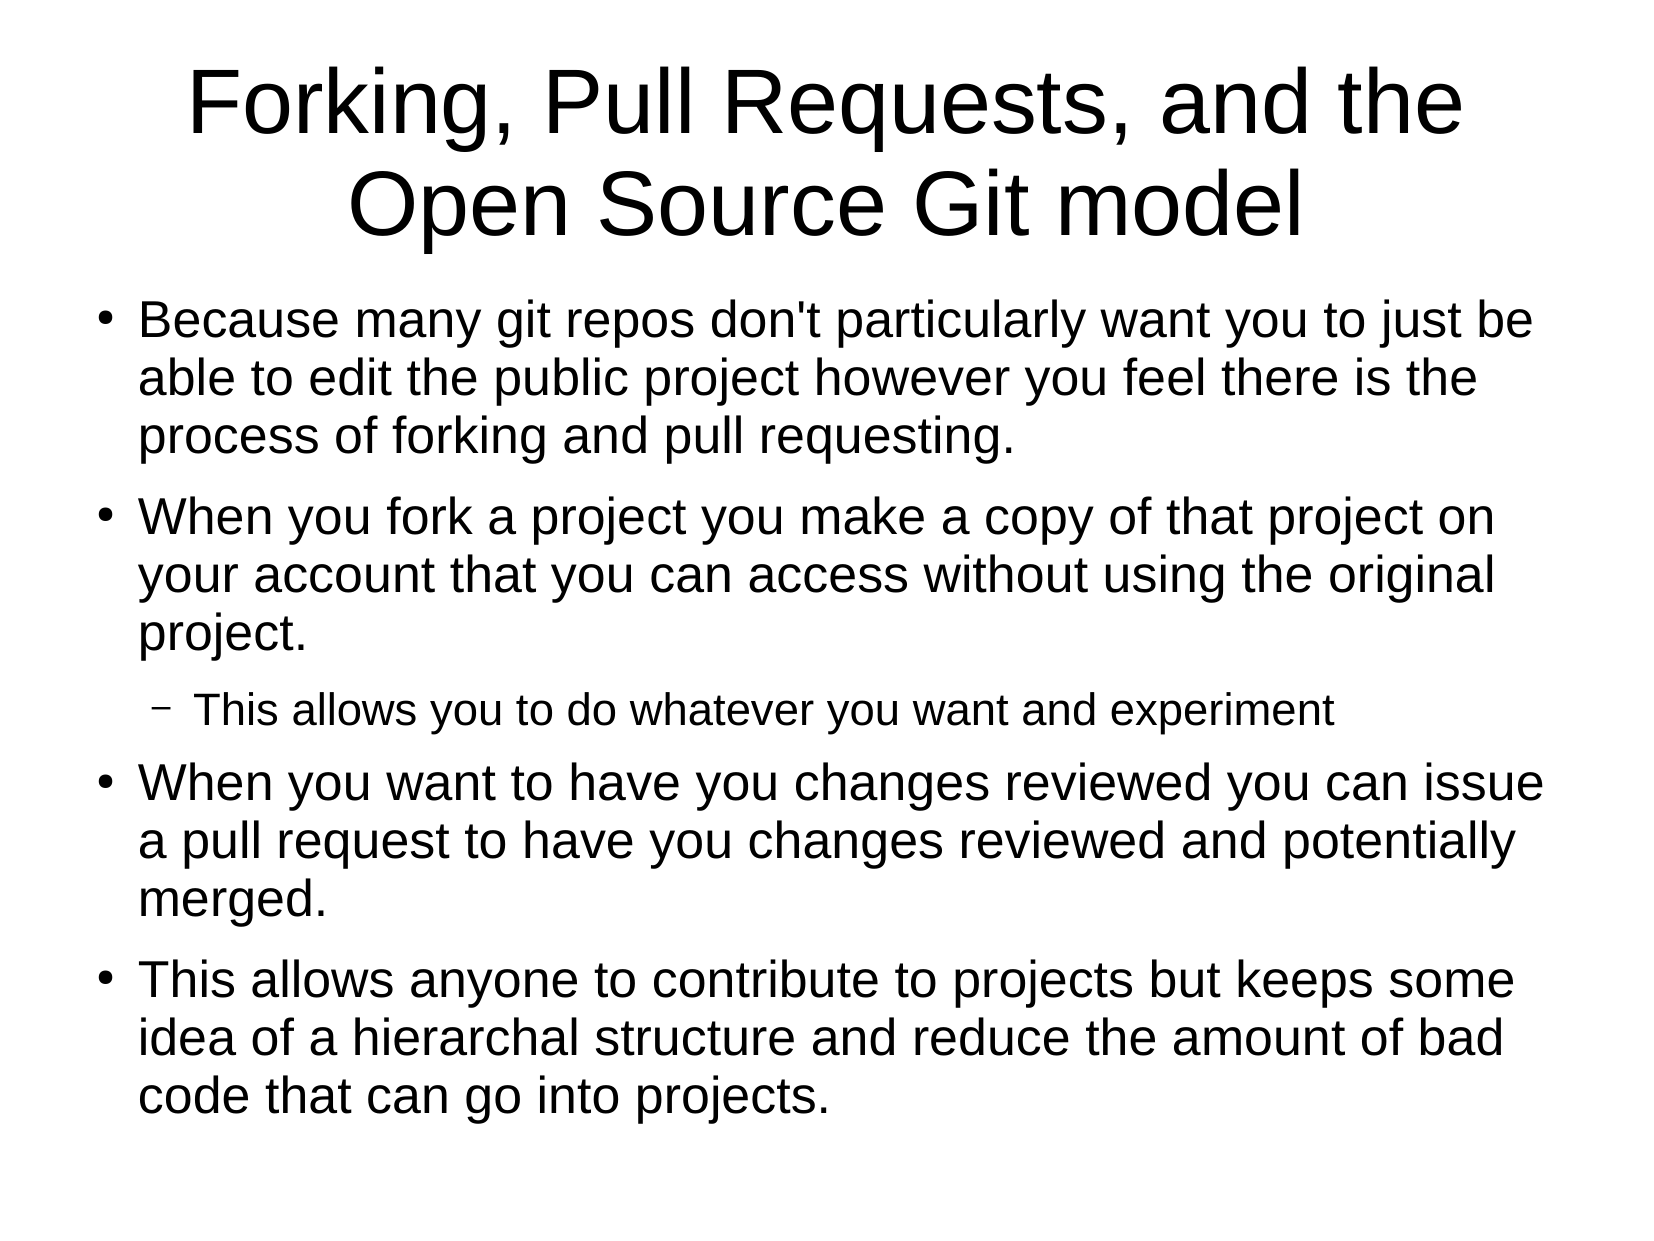

# Forking, Pull Requests, and the Open Source Git model
Because many git repos don't particularly want you to just be able to edit the public project however you feel there is the process of forking and pull requesting.
When you fork a project you make a copy of that project on your account that you can access without using the original project.
This allows you to do whatever you want and experiment
When you want to have you changes reviewed you can issue a pull request to have you changes reviewed and potentially merged.
This allows anyone to contribute to projects but keeps some idea of a hierarchal structure and reduce the amount of bad code that can go into projects.